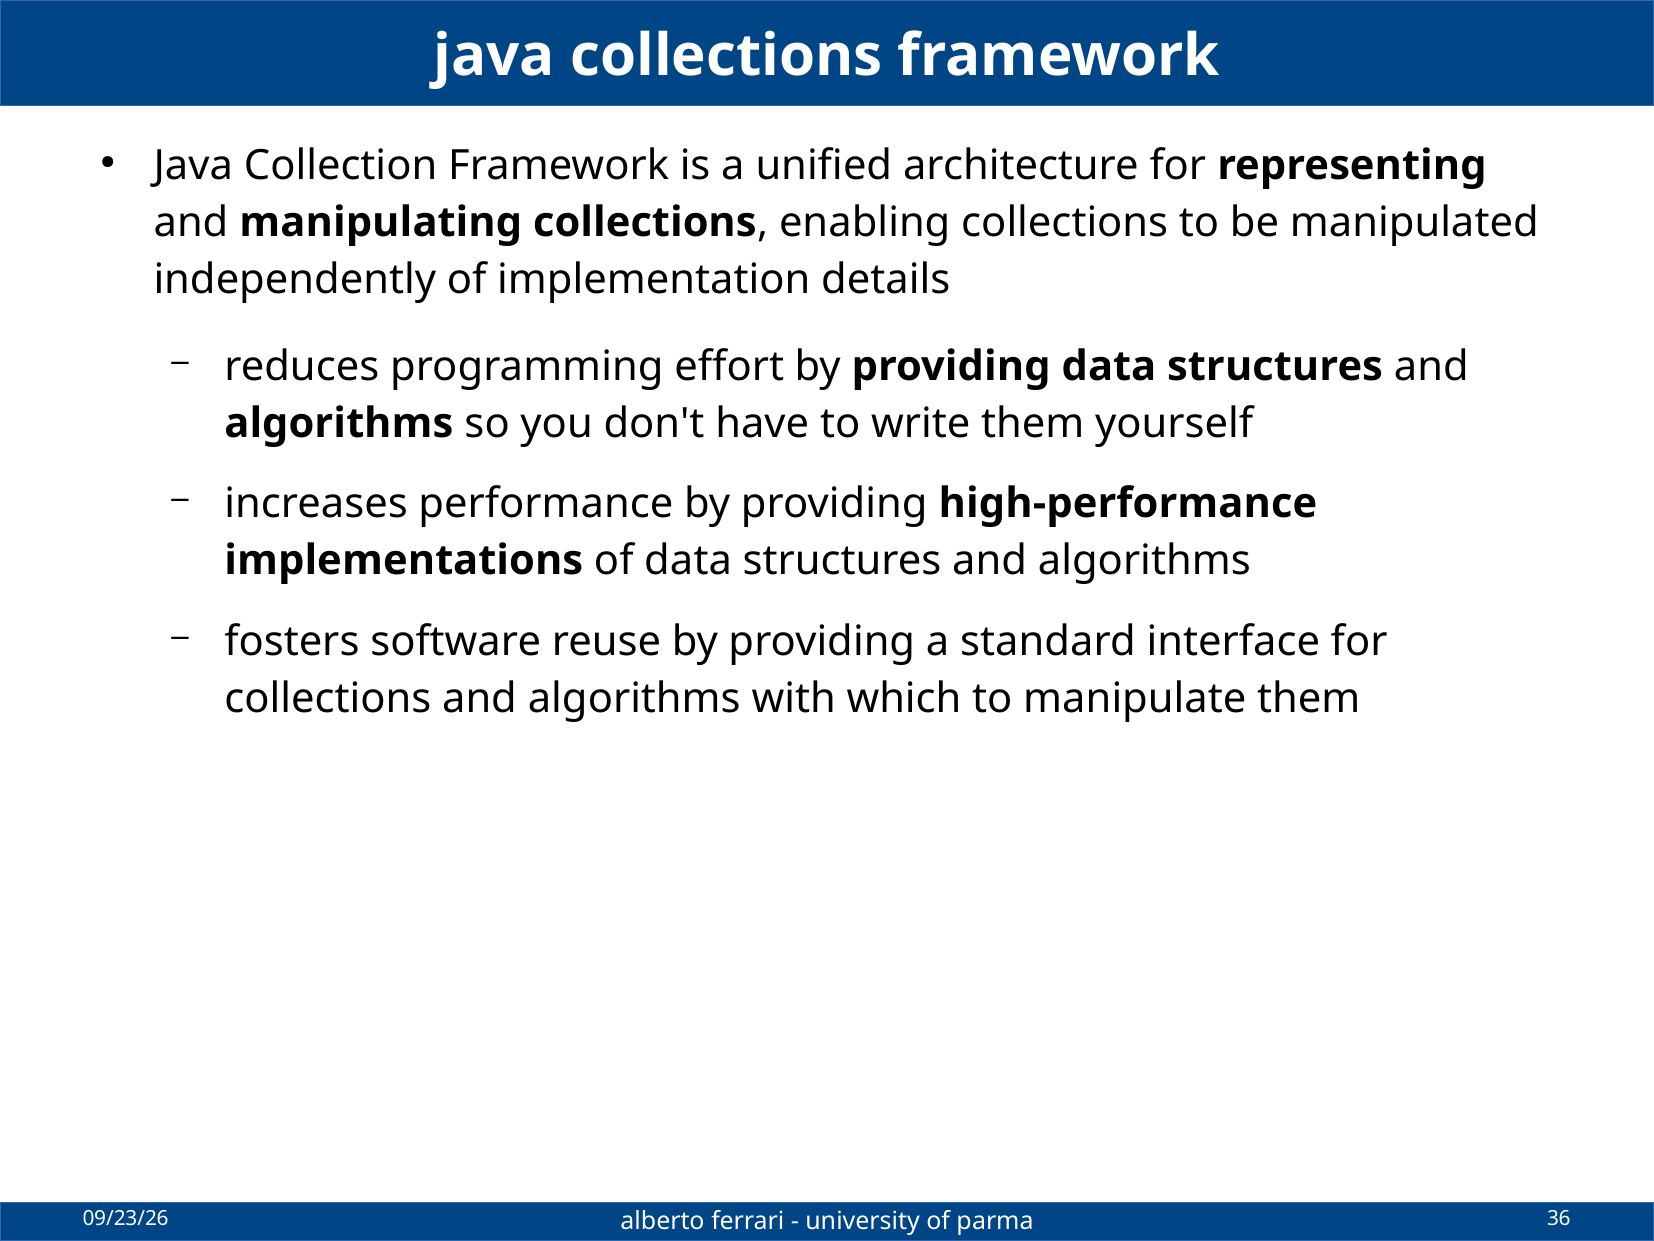

# java collections framework
Java Collection Framework is a unified architecture for representing and manipulating collections, enabling collections to be manipulated independently of implementation details
reduces programming effort by providing data structures and algorithms so you don't have to write them yourself
increases performance by providing high-performance implementations of data structures and algorithms
fosters software reuse by providing a standard interface for collections and algorithms with which to manipulate them
alberto ferrari - university of parma
36